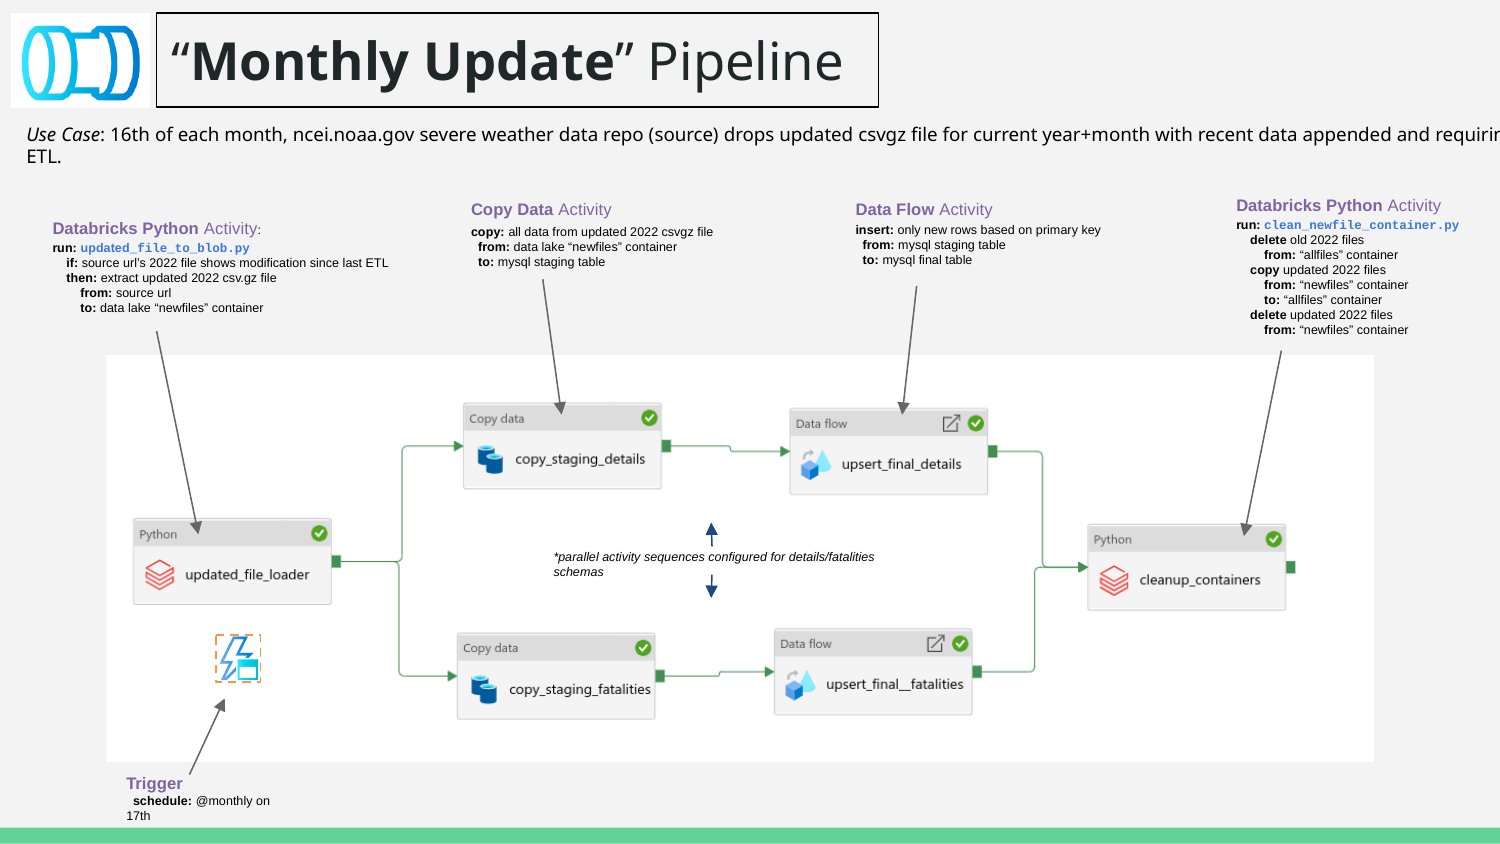

“Monthly Update” Pipeline
Use Case: 16th of each month, ncei.noaa.gov severe weather data repo (source) drops updated csvgz file for current year+month with recent data appended and requiring ETL.
Databricks Python Activity
run: clean_newfile_container.py
 delete old 2022 files
 from: “allfiles” container
 copy updated 2022 files
 from: “newfiles” container
 to: “allfiles” container
 delete updated 2022 files
 from: “newfiles” container
Copy Data Activity
copy: all data from updated 2022 csvgz file
 from: data lake “newfiles” container
 to: mysql staging table
Data Flow Activity
insert: only new rows based on primary key
 from: mysql staging table
 to: mysql final table
Databricks Python Activity:
run: updated_file_to_blob.py
 if: source url’s 2022 file shows modification since last ETL
 then: extract updated 2022 csv.gz file
 from: source url
 to: data lake “newfiles” container
*parallel activity sequences configured for details/fatalities schemas
Trigger
 schedule: @monthly on 17th